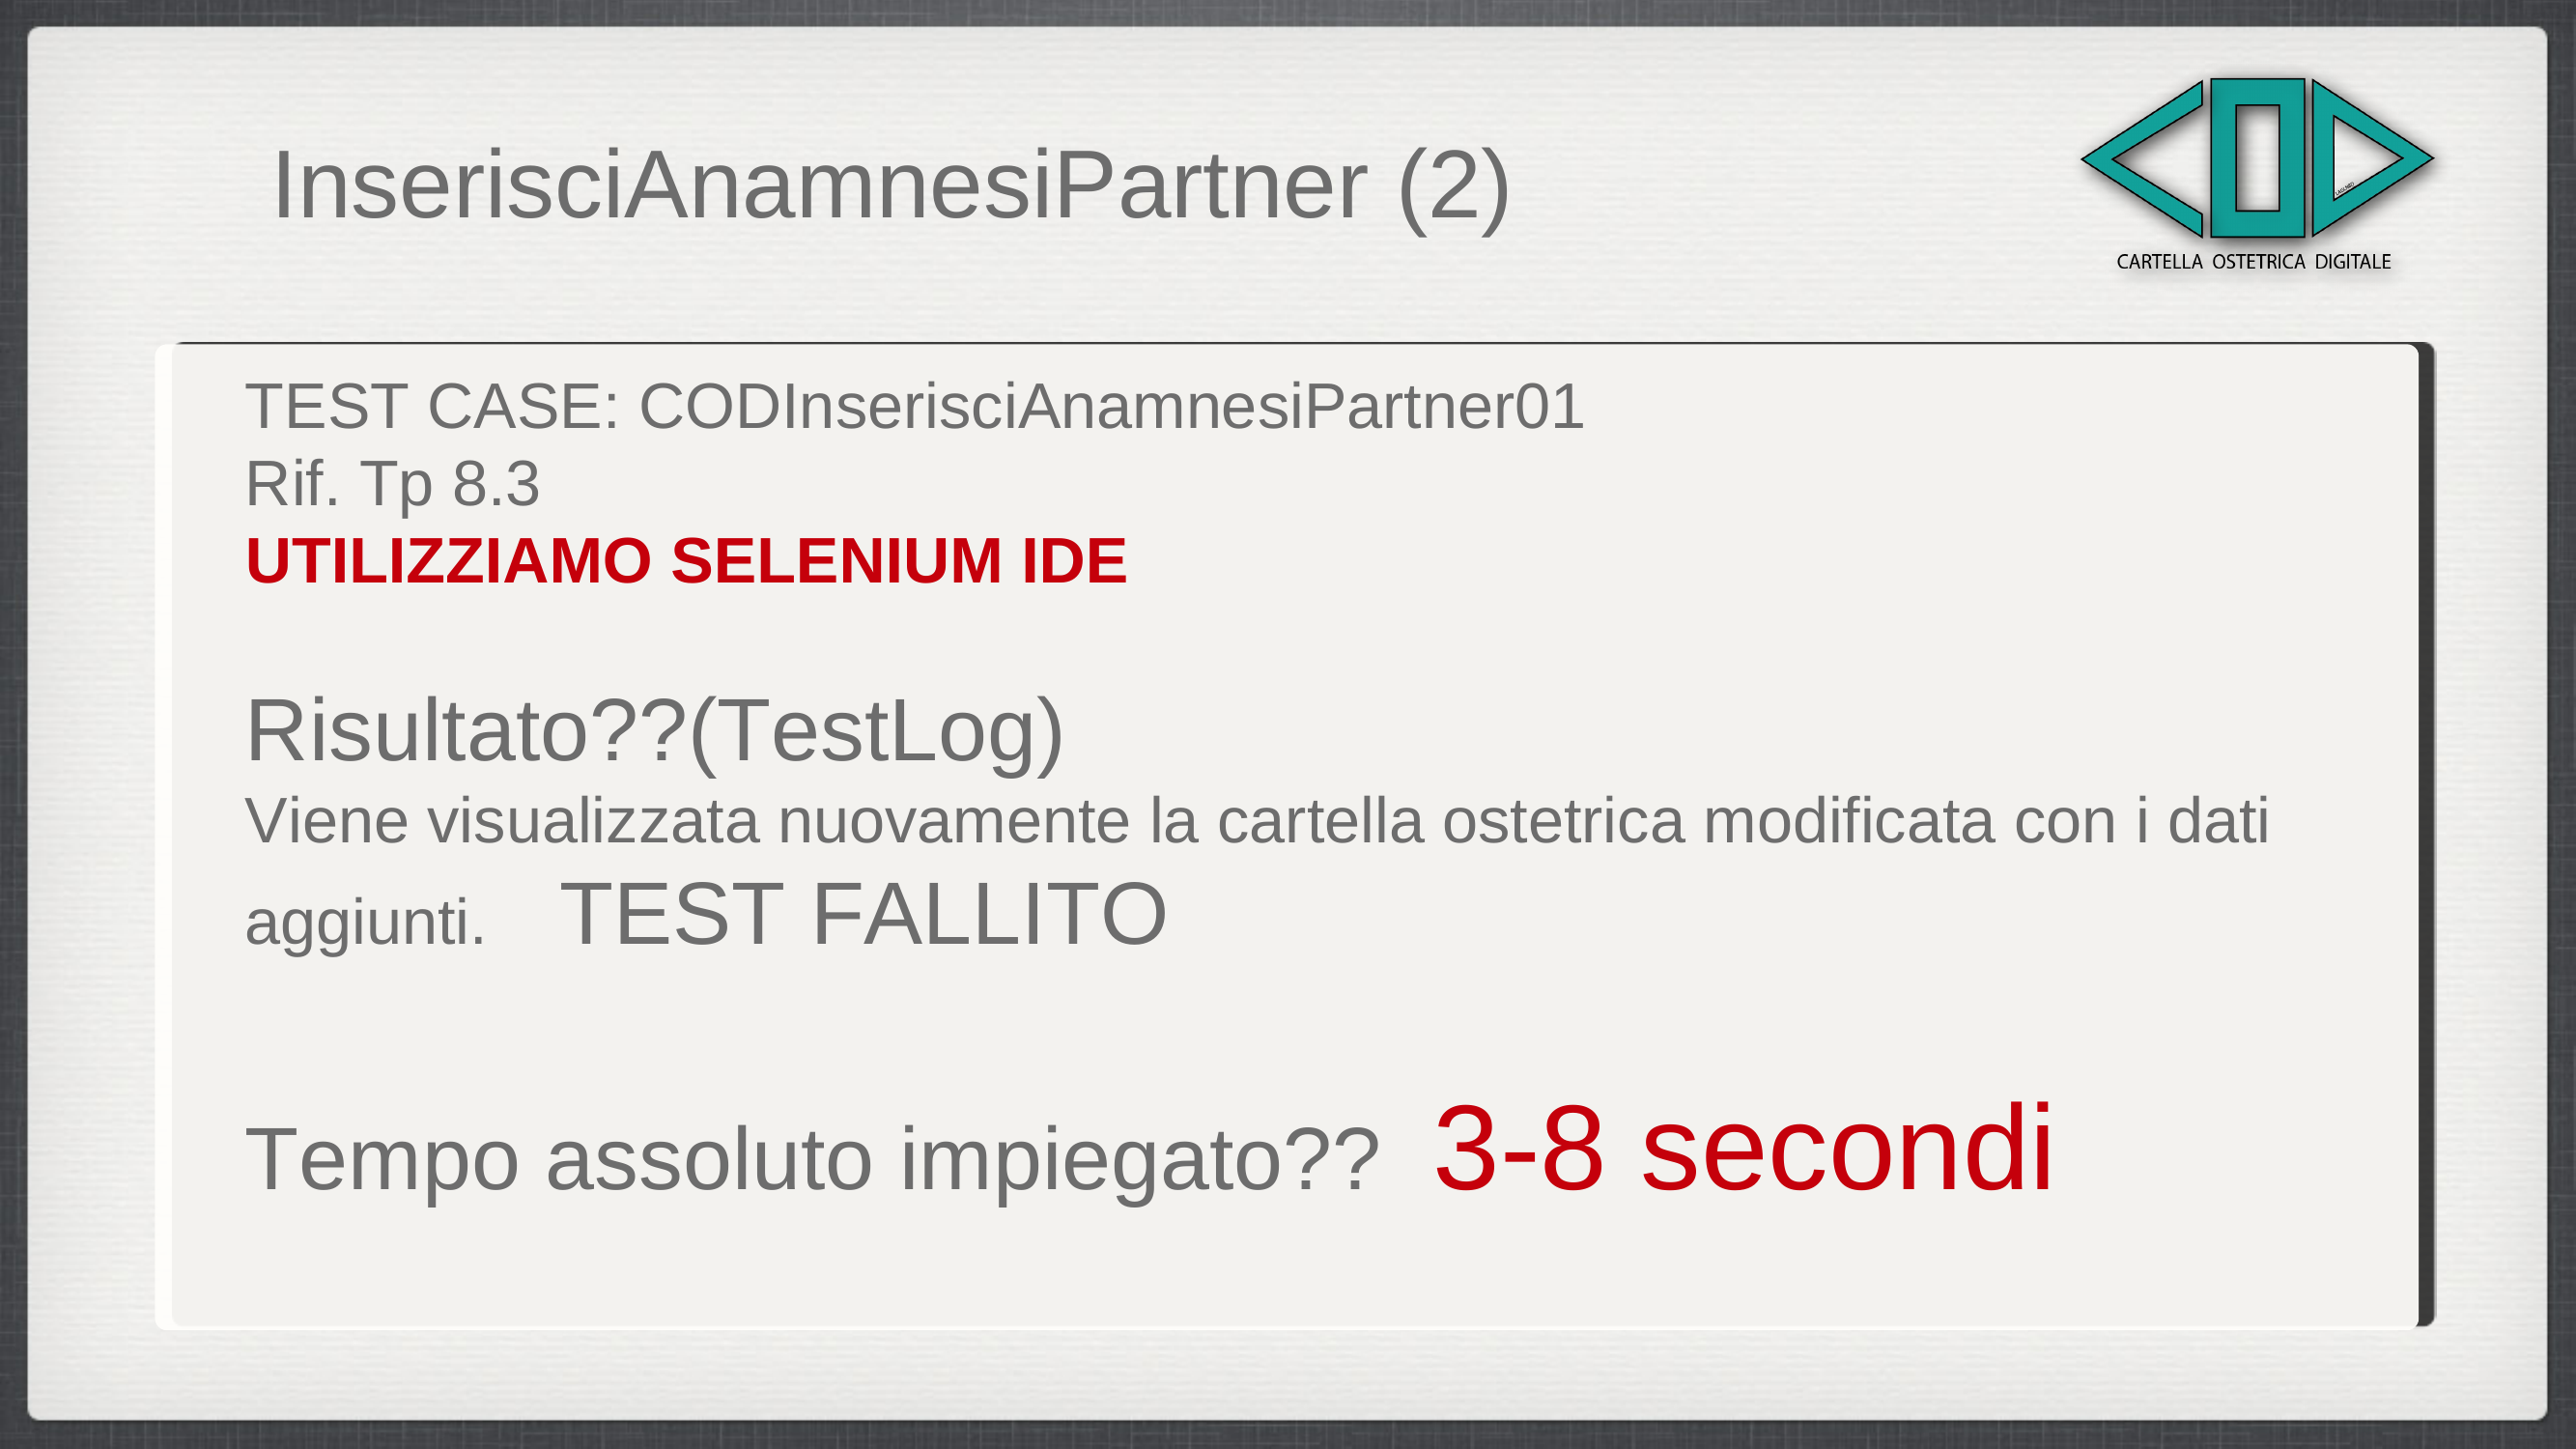

InserisciAnamnesiPartner (2)
TEST CASE: CODInserisciAnamnesiPartner01
Rif. Tp 8.3
UTILIZZIAMO SELENIUM IDE
Risultato??(TestLog)
Viene visualizzata nuovamente la cartella ostetrica modificata con i dati aggiunti. TEST FALLITO
Tempo assoluto impiegato?? 3-8 secondi